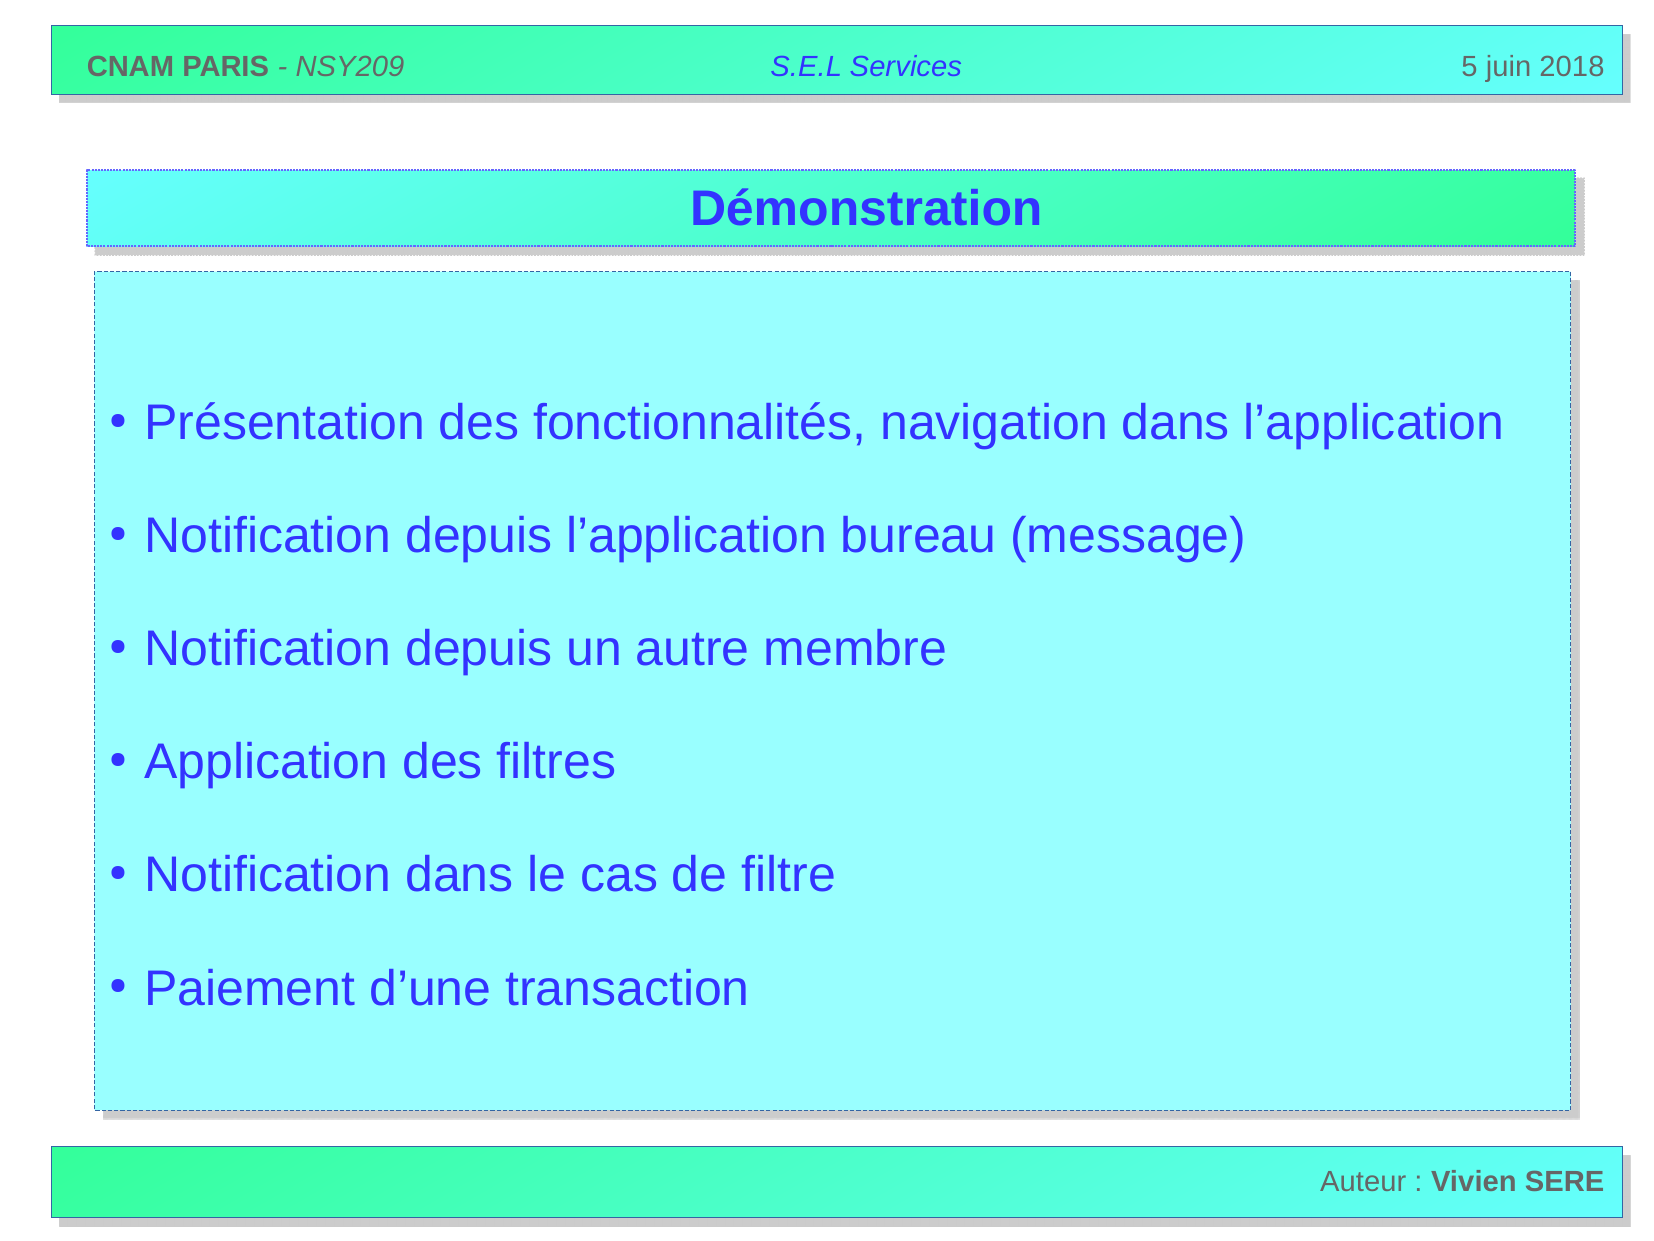

# CNAM PARIS - NSY209
S.E.L Services
5 juin 2018
Démonstration
Présentation des fonctionnalités, navigation dans l’application
Notification depuis l’application bureau (message)
Notification depuis un autre membre
Application des filtres
Notification dans le cas de filtre
Paiement d’une transaction
Auteur : Vivien SERE